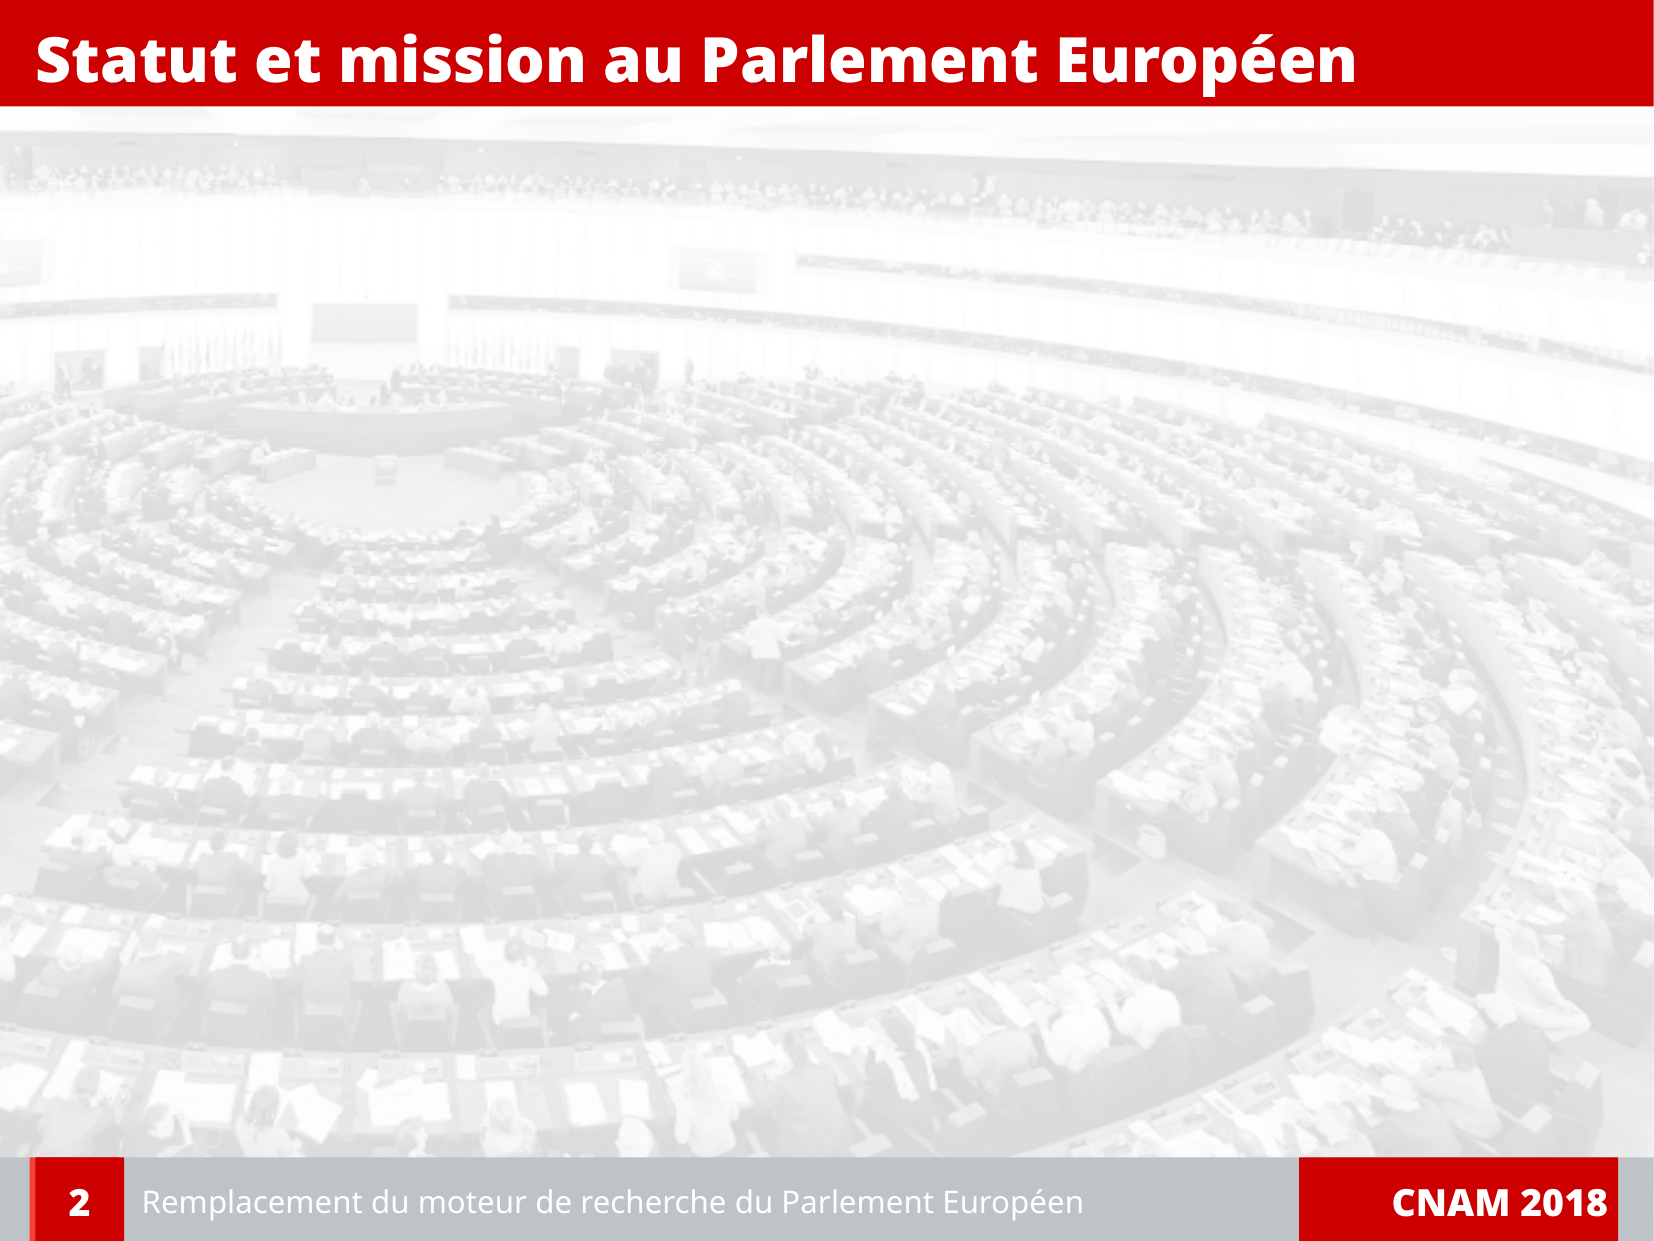

# Statut et mission au Parlement Européen
2
Remplacement du moteur de recherche du Parlement Européen